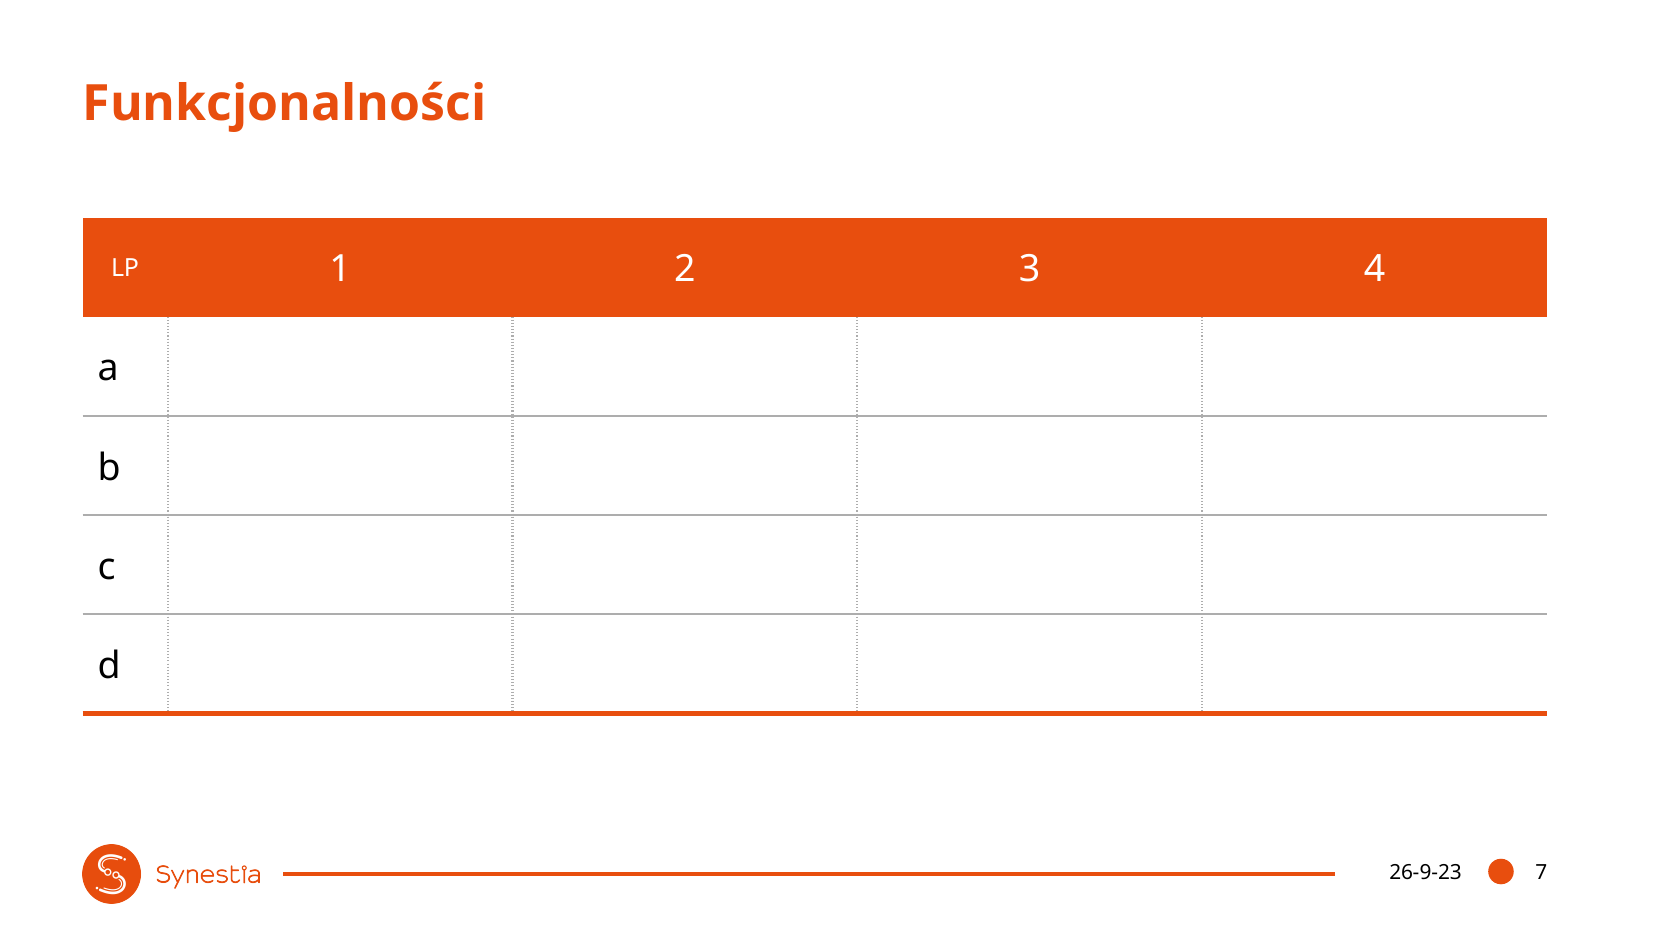

# Funkcjonalności
| LP | 1 | 2 | 3 | 4 |
| --- | --- | --- | --- | --- |
| a | | | | |
| b | | | | |
| c | | | | |
| d | | | | |